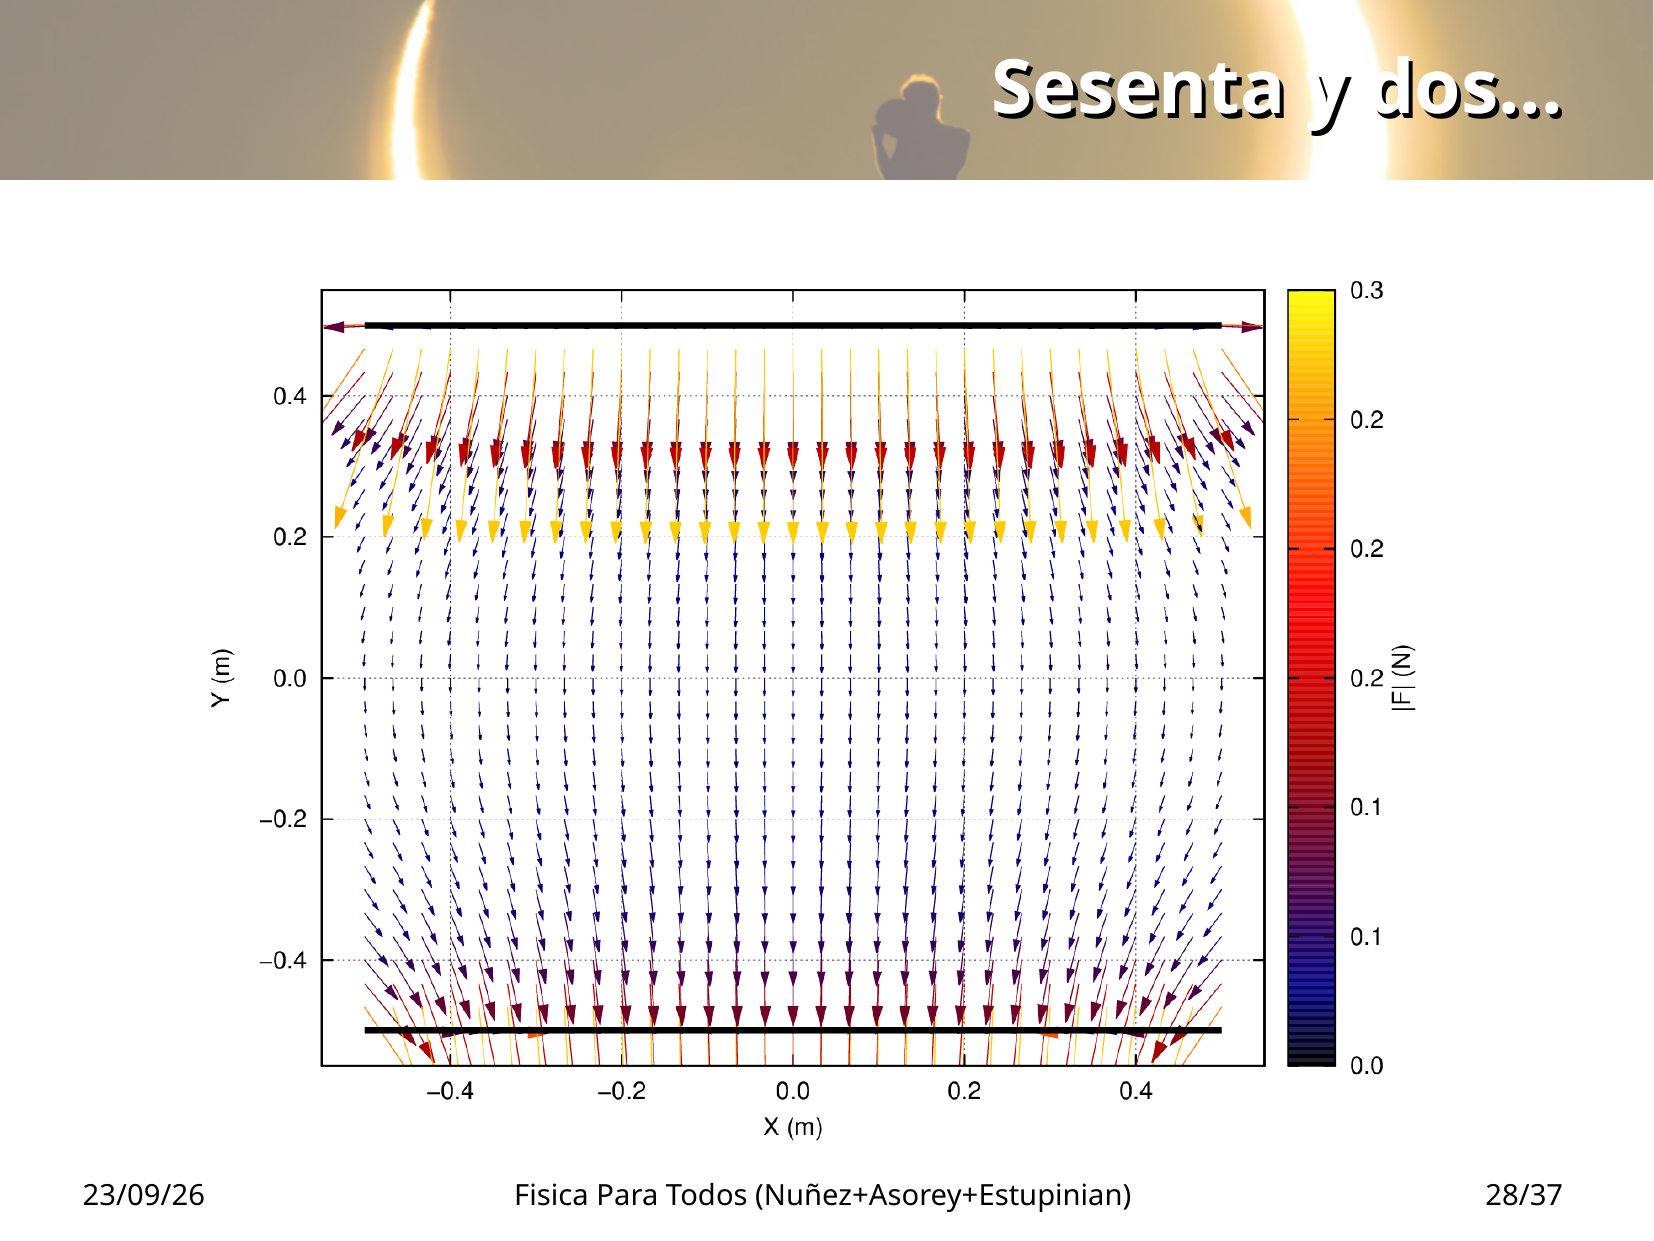

# Sesenta y dos...
Fisica Para Todos (Nuñez+Asorey+Estupinian)
28